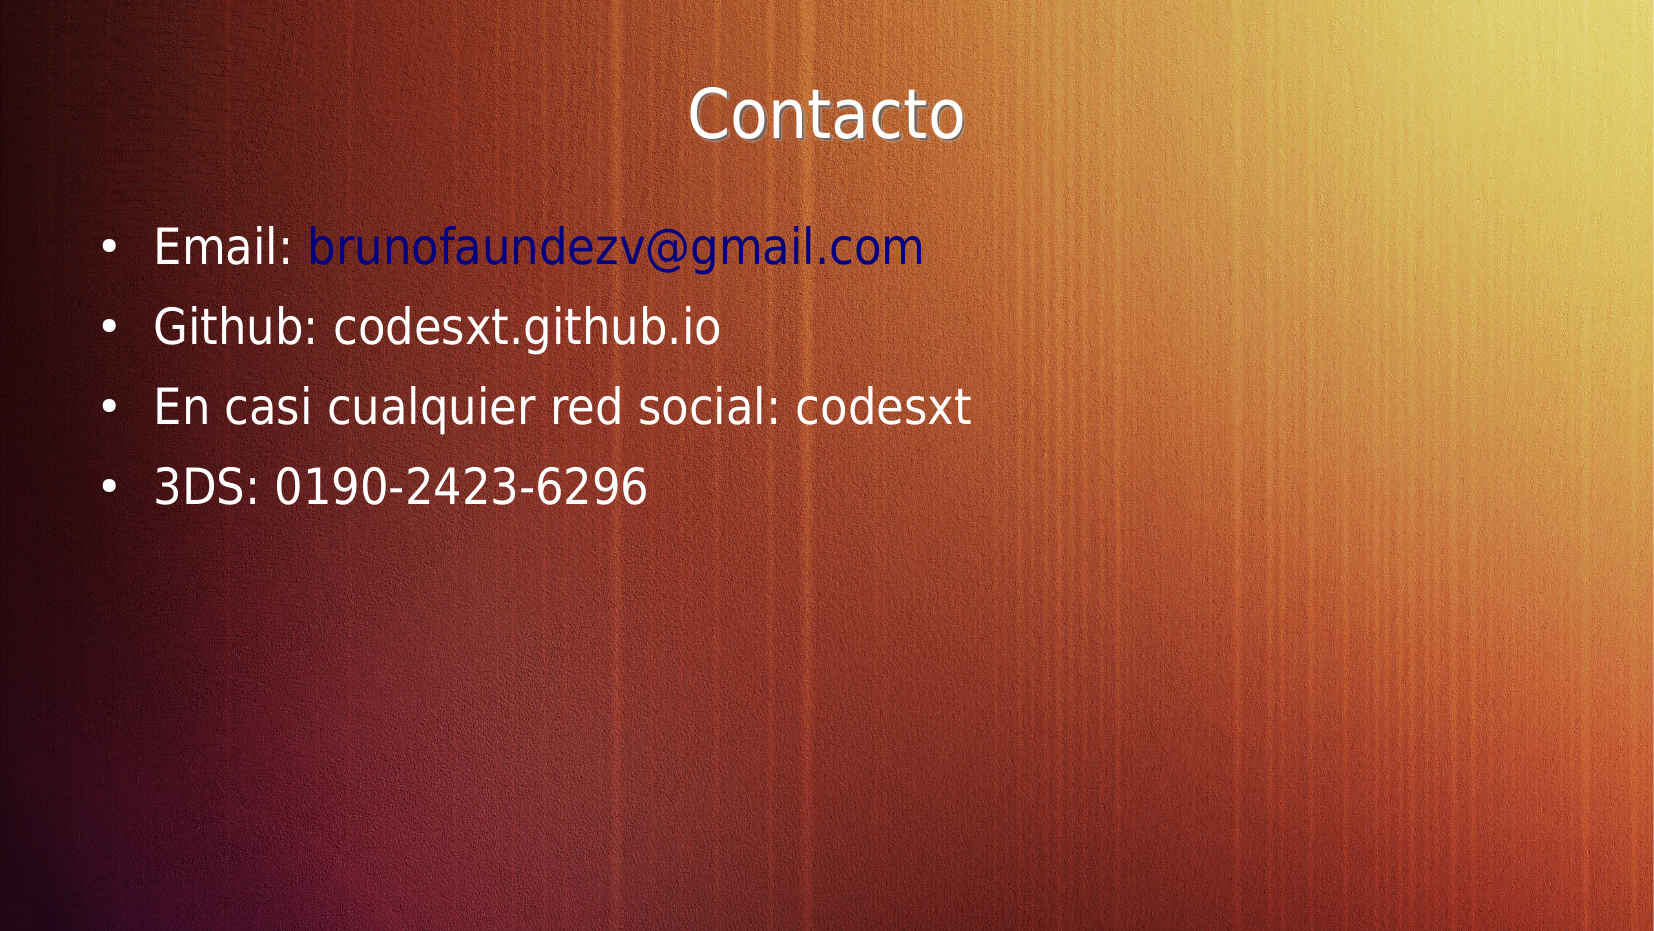

# Contacto
Email: brunofaundezv@gmail.com
Github: codesxt.github.io
En casi cualquier red social: codesxt
3DS: 0190-2423-6296